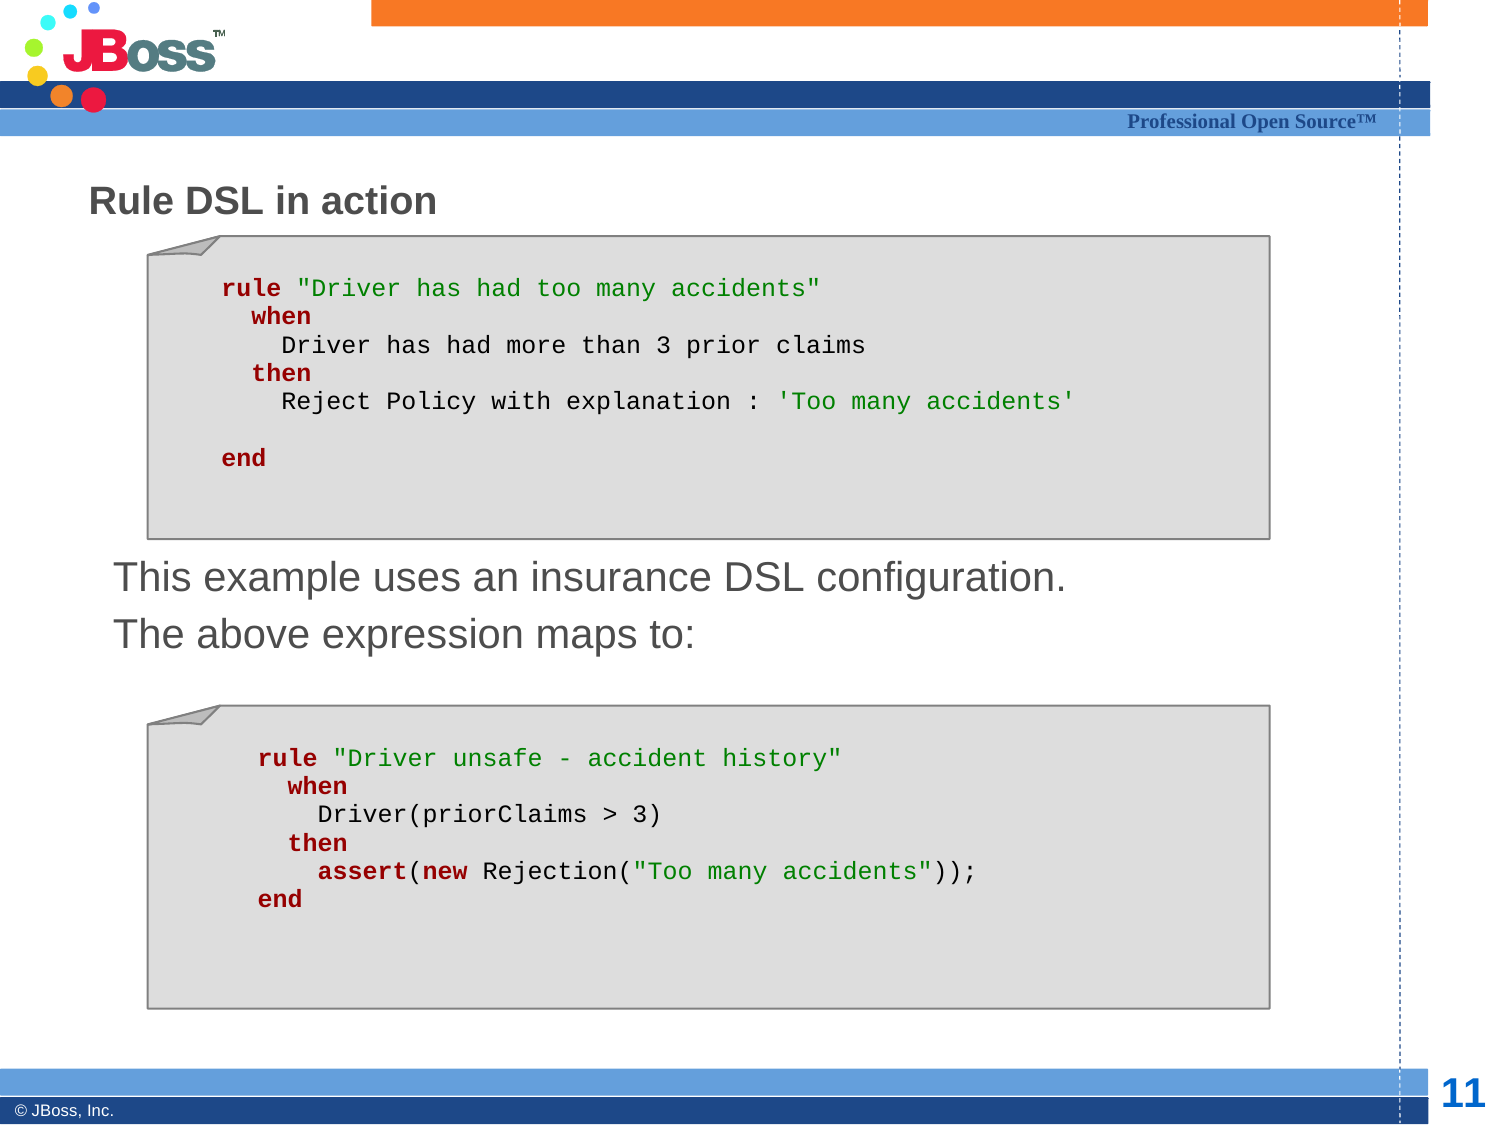

# Rule DSL in action
rule "Driver has had too many accidents"
 when
 Driver has had more than 3 prior claims
 then
 Reject Policy with explanation : 'Too many accidents'
end
This example uses an insurance DSL configuration.
The above expression maps to:
rule "Driver unsafe - accident history"
 when
 Driver(priorClaims > 3)
 then
 assert(new Rejection("Too many accidents"));
end